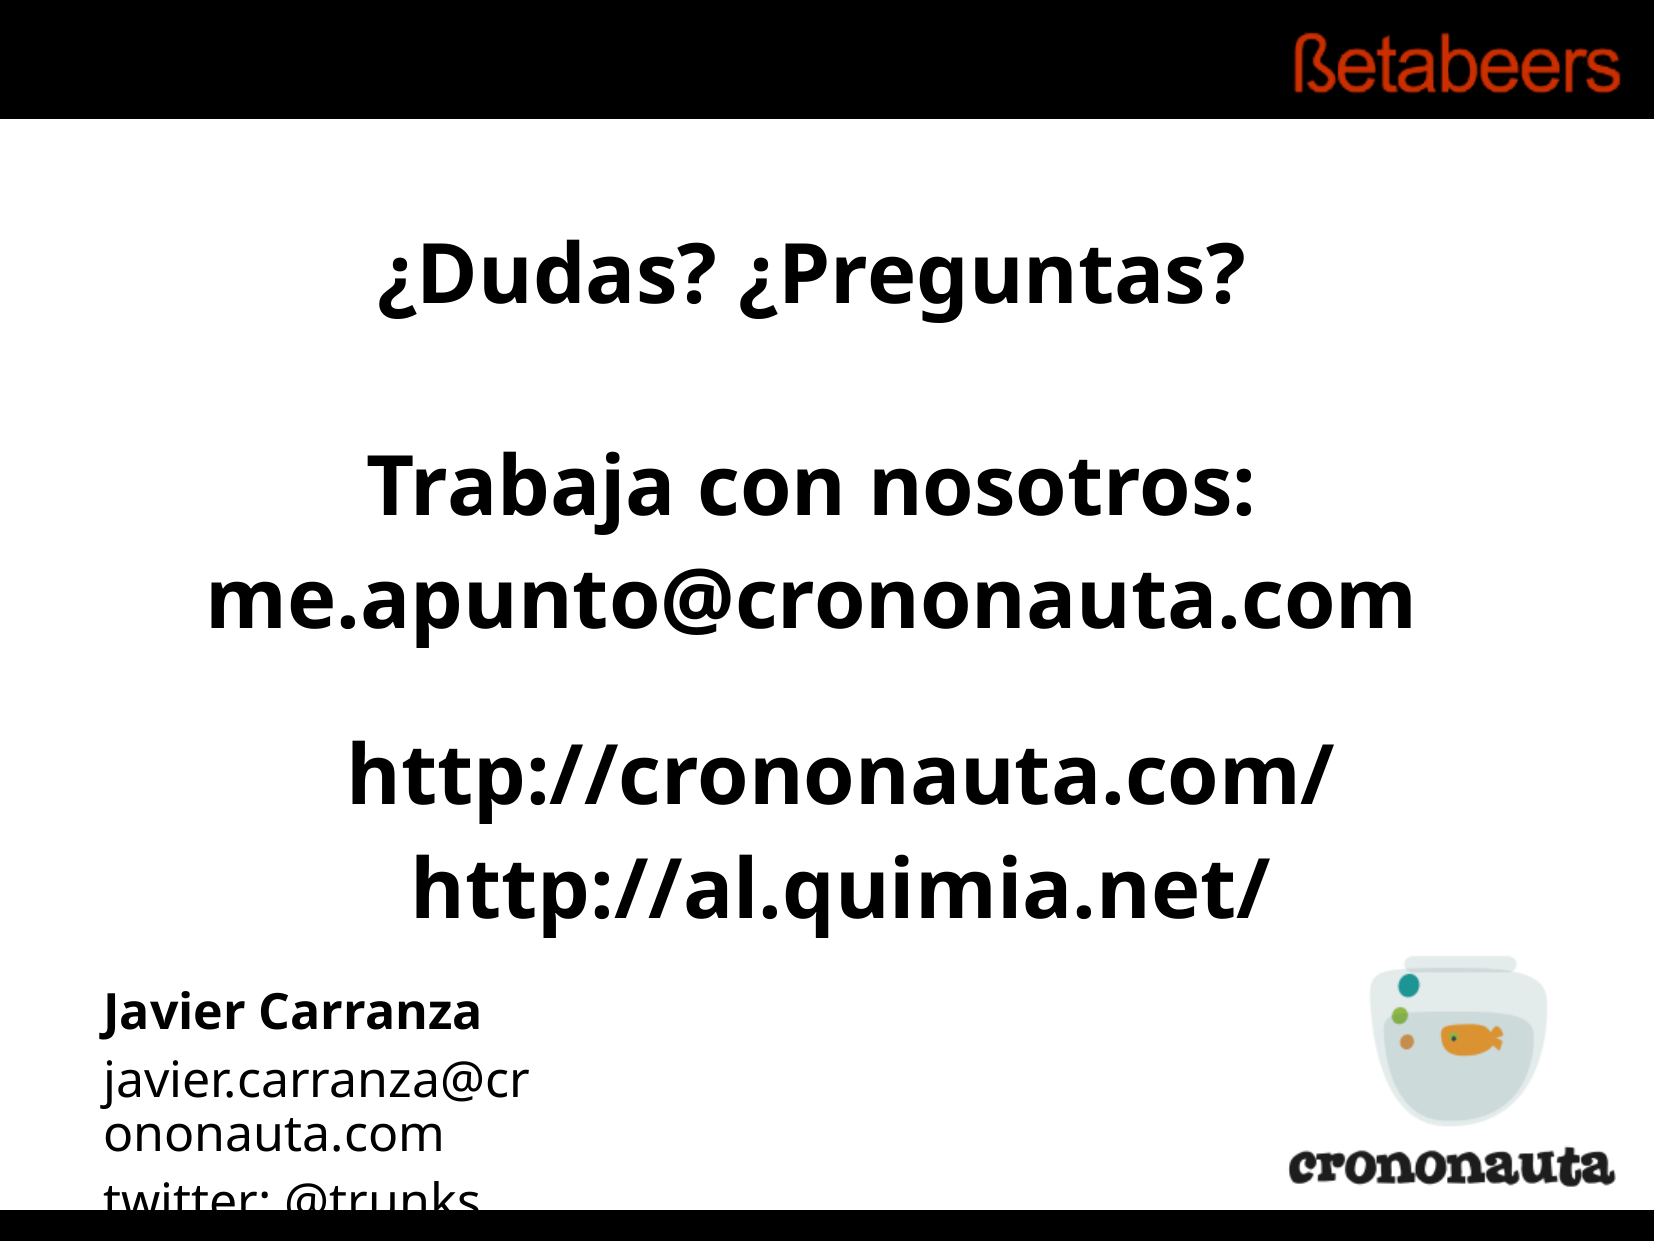

¿Dudas? ¿Preguntas?
Trabaja con nosotros:
me.apunto@crononauta.com
http://crononauta.com/
http://al.quimia.net/
Javier Carranza
javier.carranza@crononauta.com
twitter: @trunks